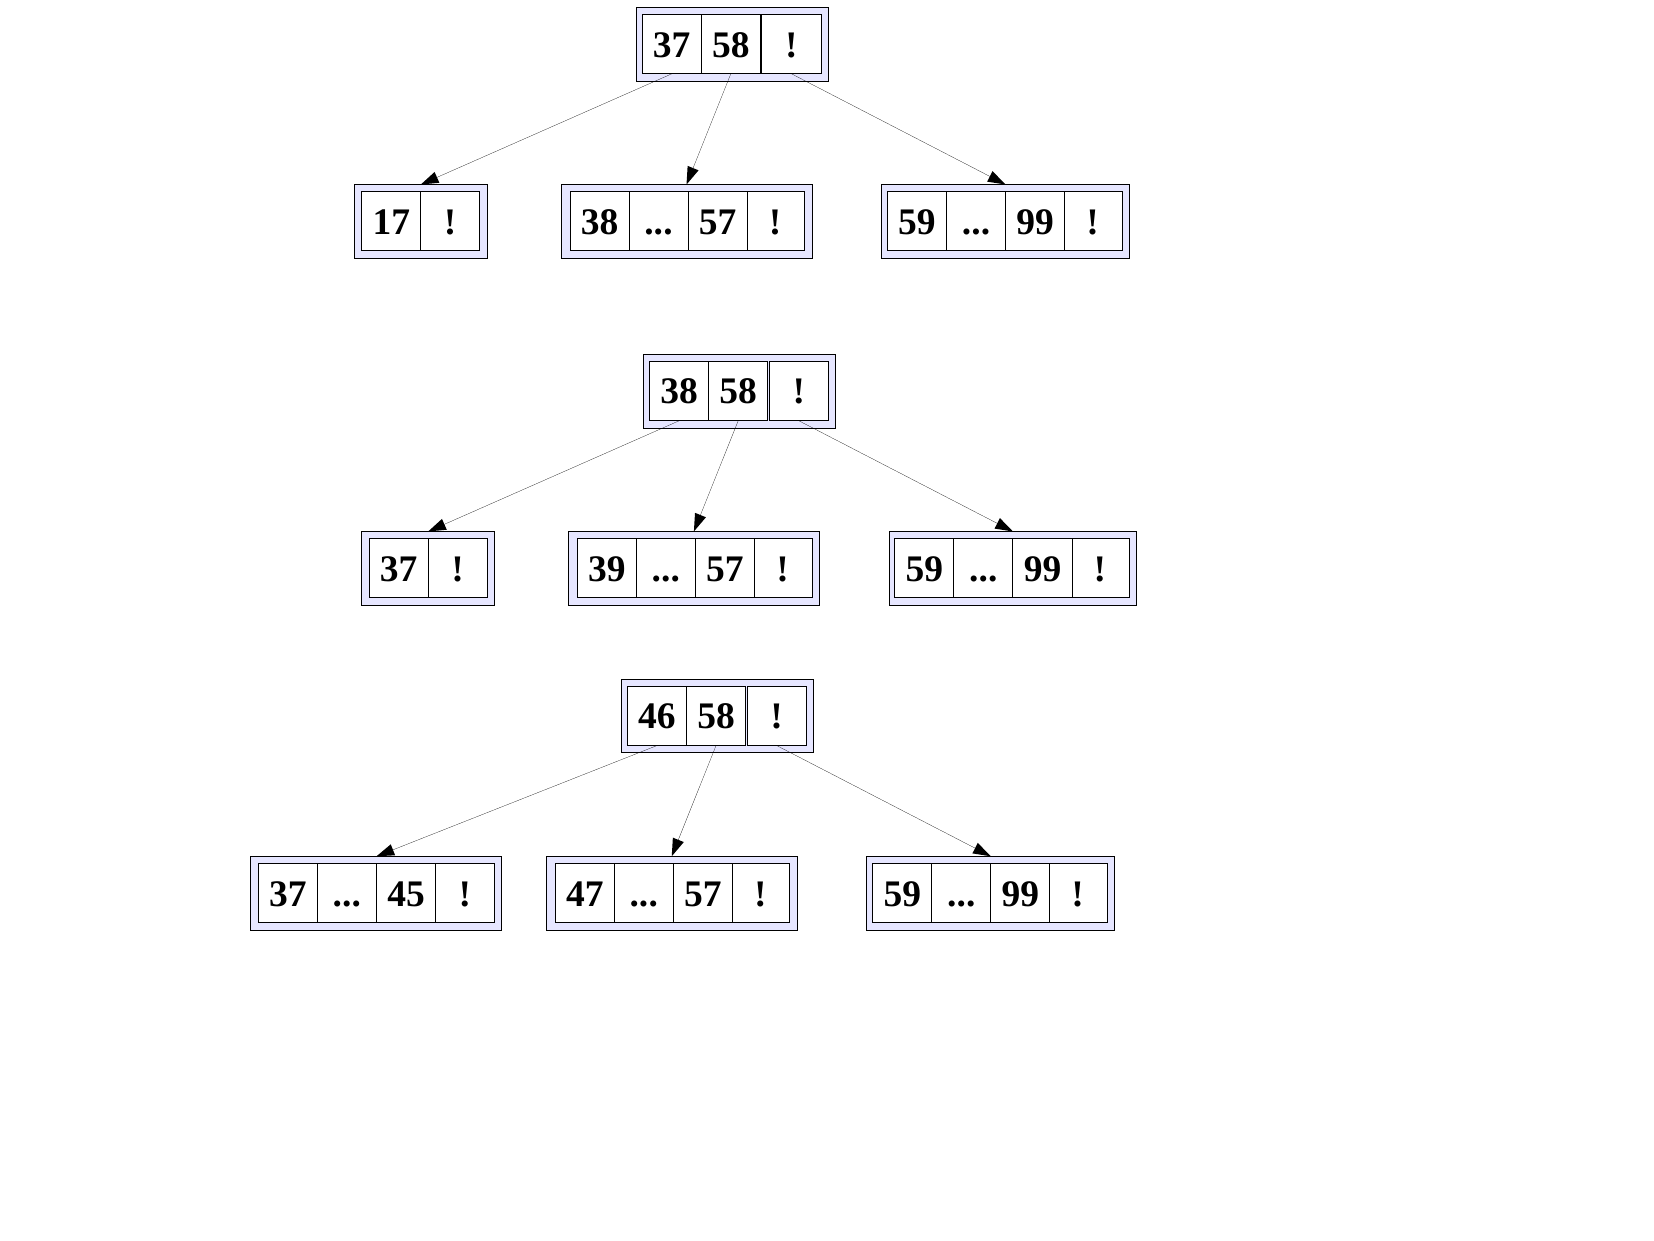

37
58
!
17
!
38
...
57
!
59
...
99
!
38
58
!
37
!
39
...
57
!
59
...
99
!
46
58
!
37
...
45
!
47
...
57
!
59
...
99
!